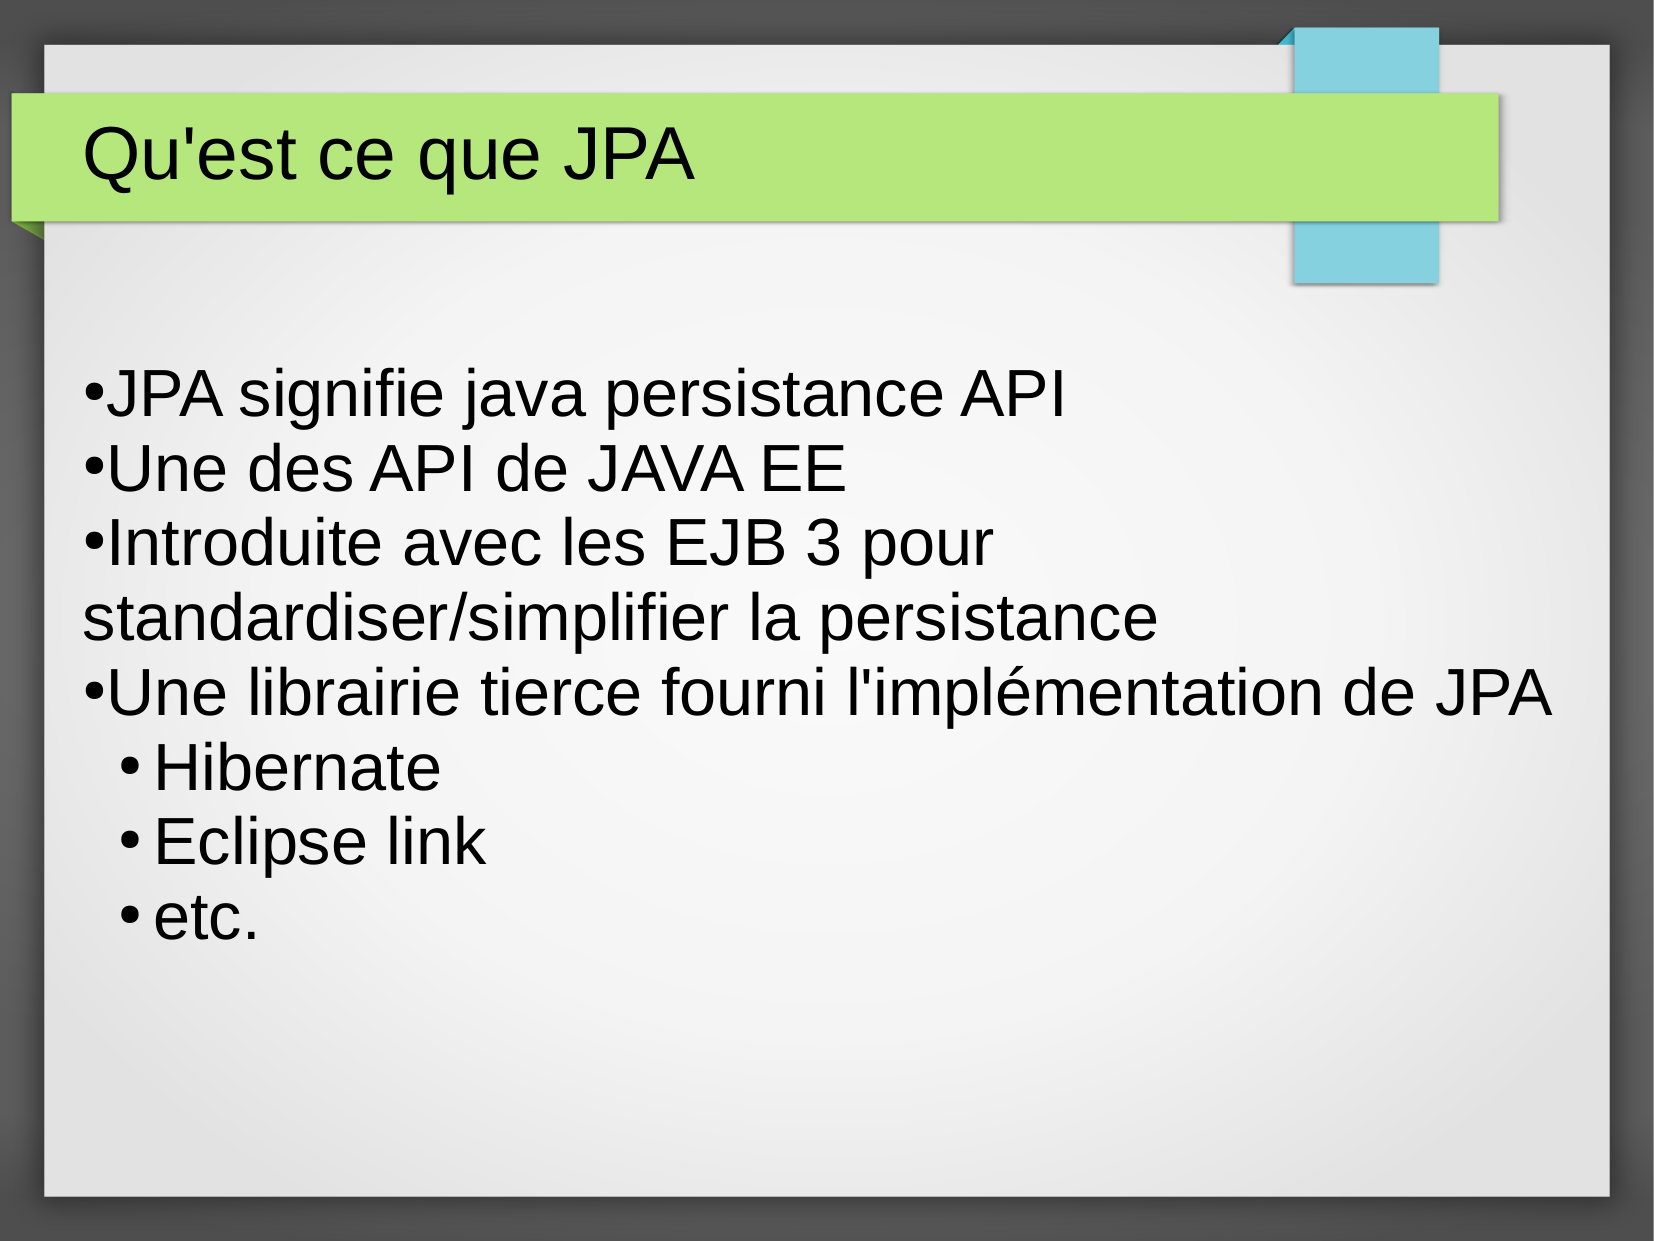

# Qu'est ce que JPA
JPA signifie java persistance API
Une des API de JAVA EE
Introduite avec les EJB 3 pour standardiser/simplifier la persistance
Une librairie tierce fourni l'implémentation de JPA
Hibernate
Eclipse link
etc.